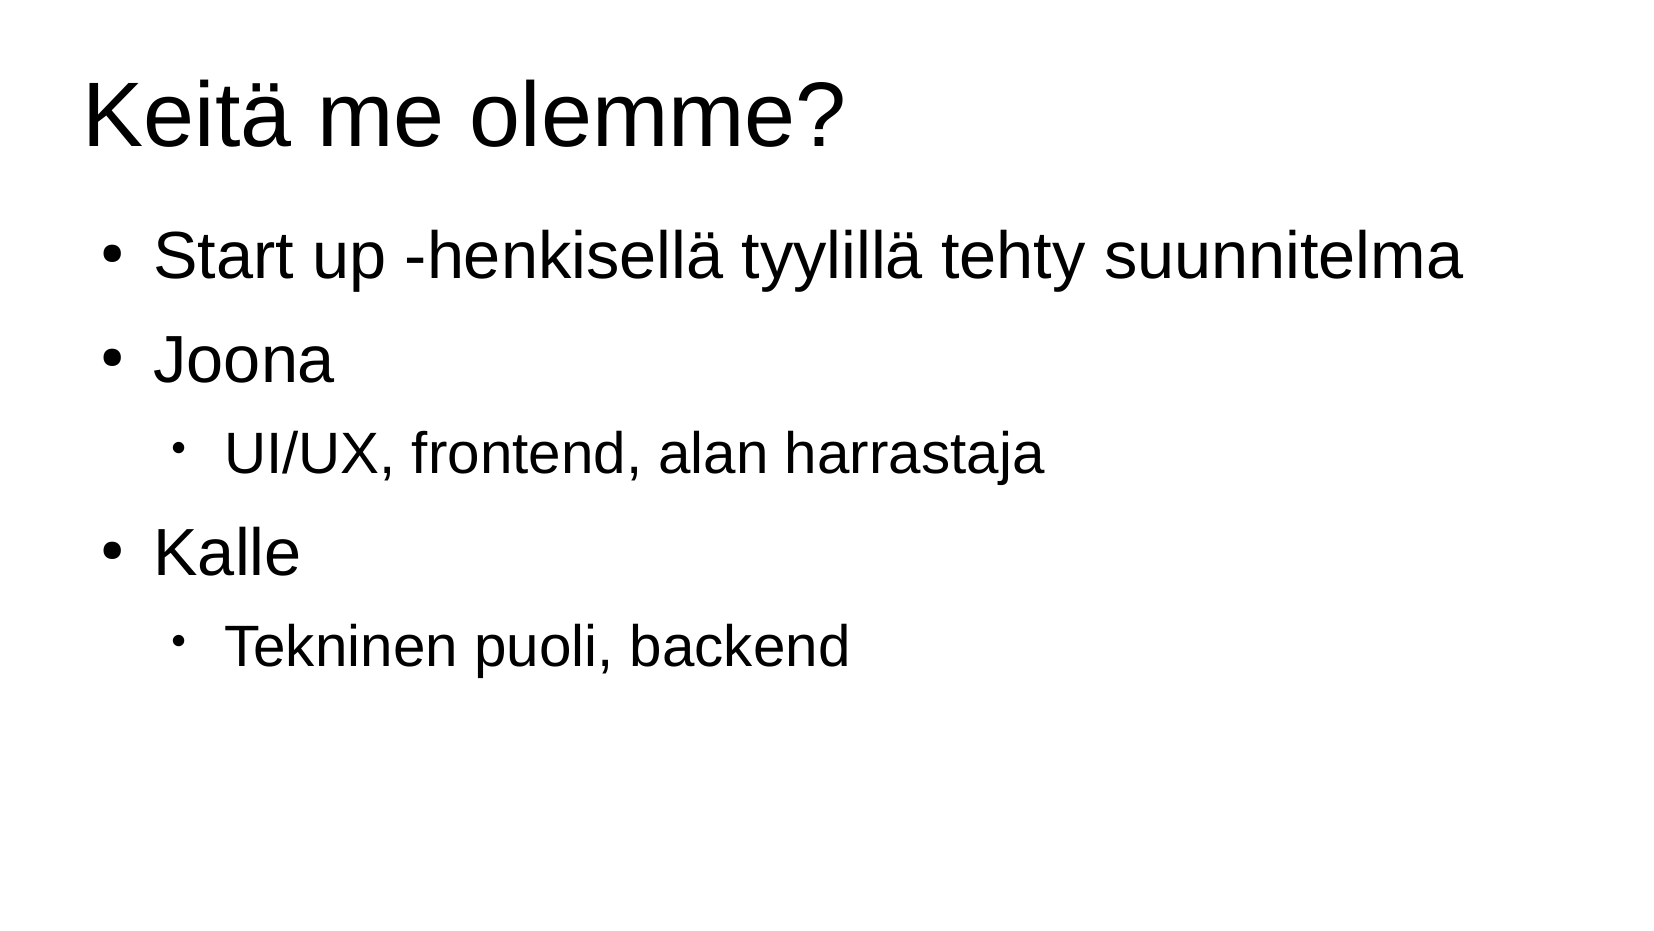

# Keitä me olemme?
Start up -henkisellä tyylillä tehty suunnitelma
Joona
UI/UX, frontend, alan harrastaja
Kalle
Tekninen puoli, backend